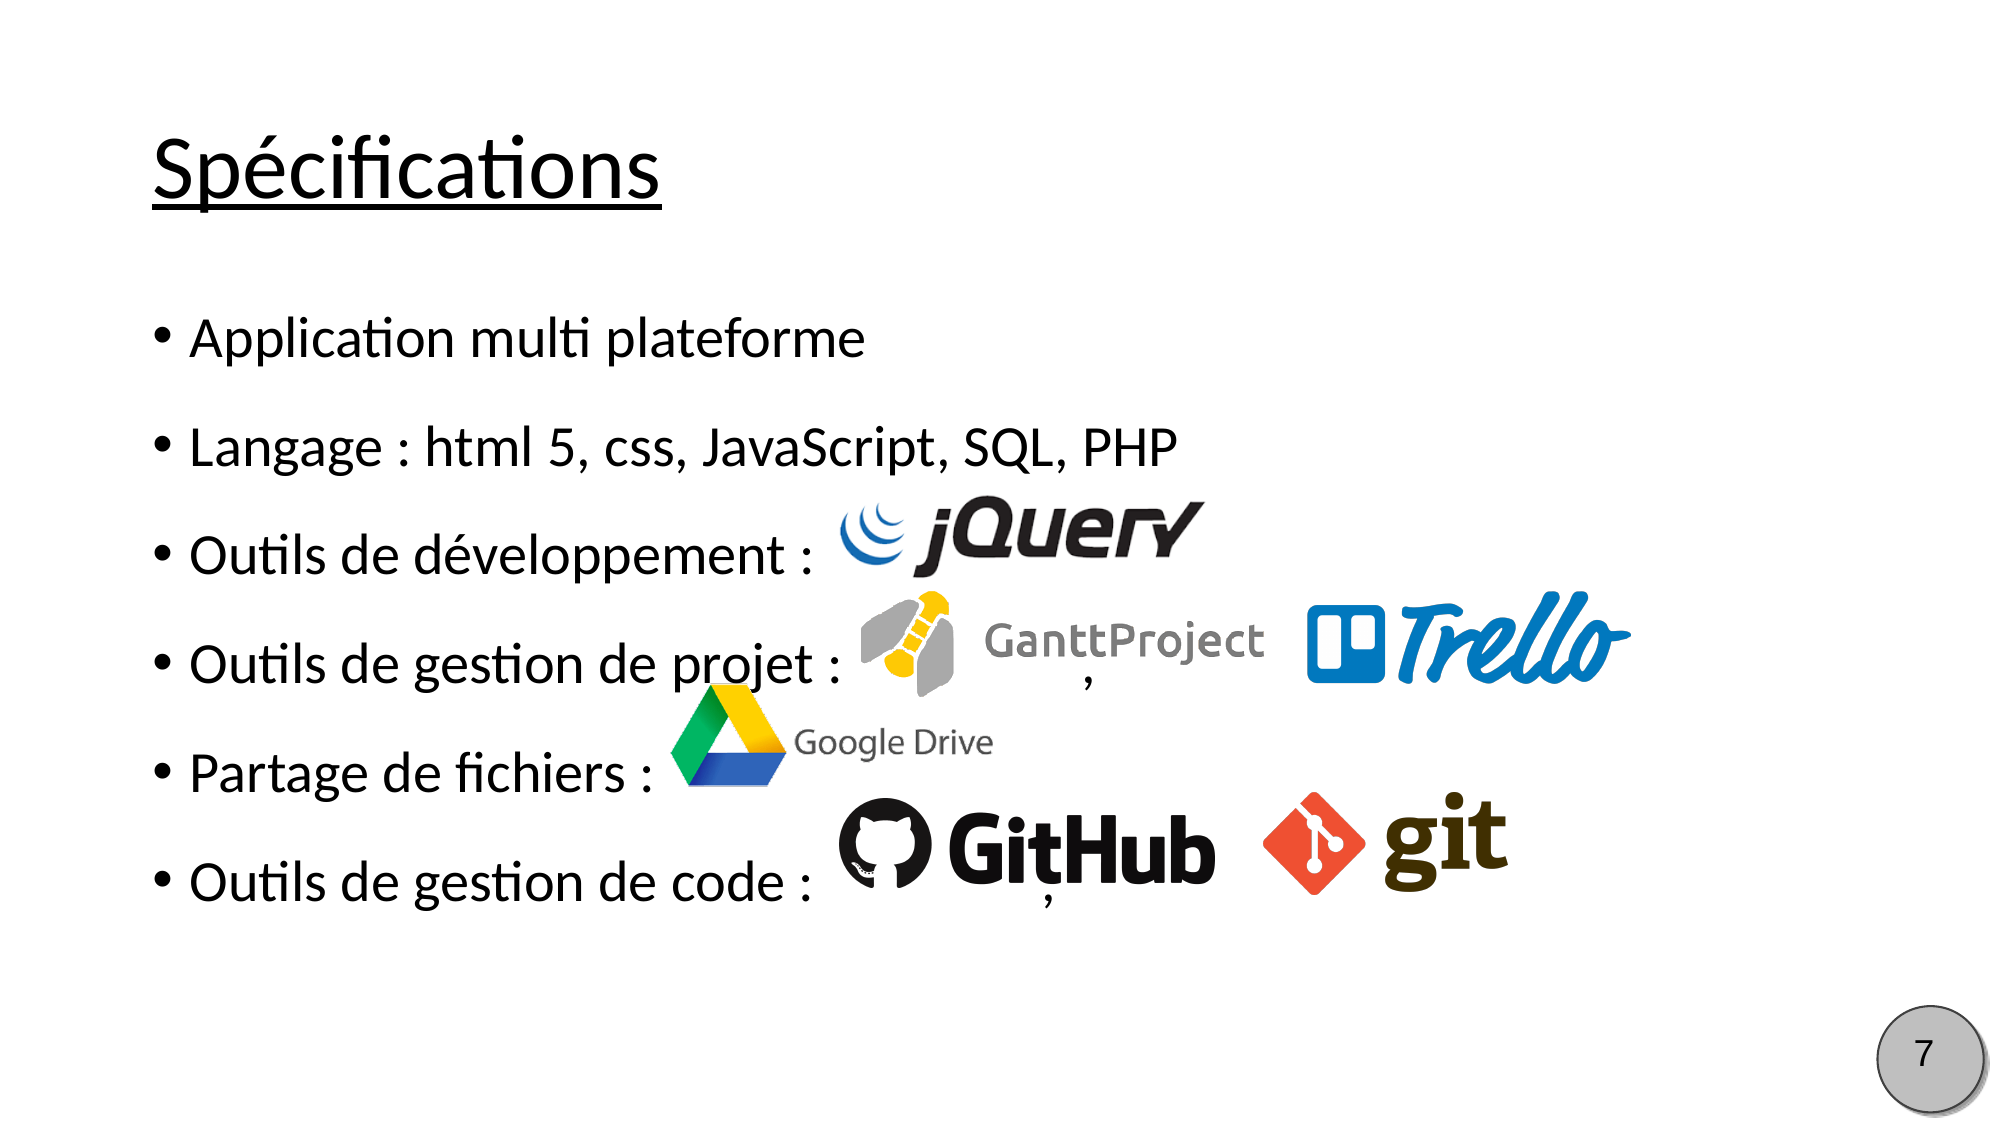

Spécifications
Application multi plateforme
Langage : html 5, css, JavaScript, SQL, PHP
Outils de développement :
Outils de gestion de projet :			 ,
Partage de fichiers :
Outils de gestion de code :			 ,